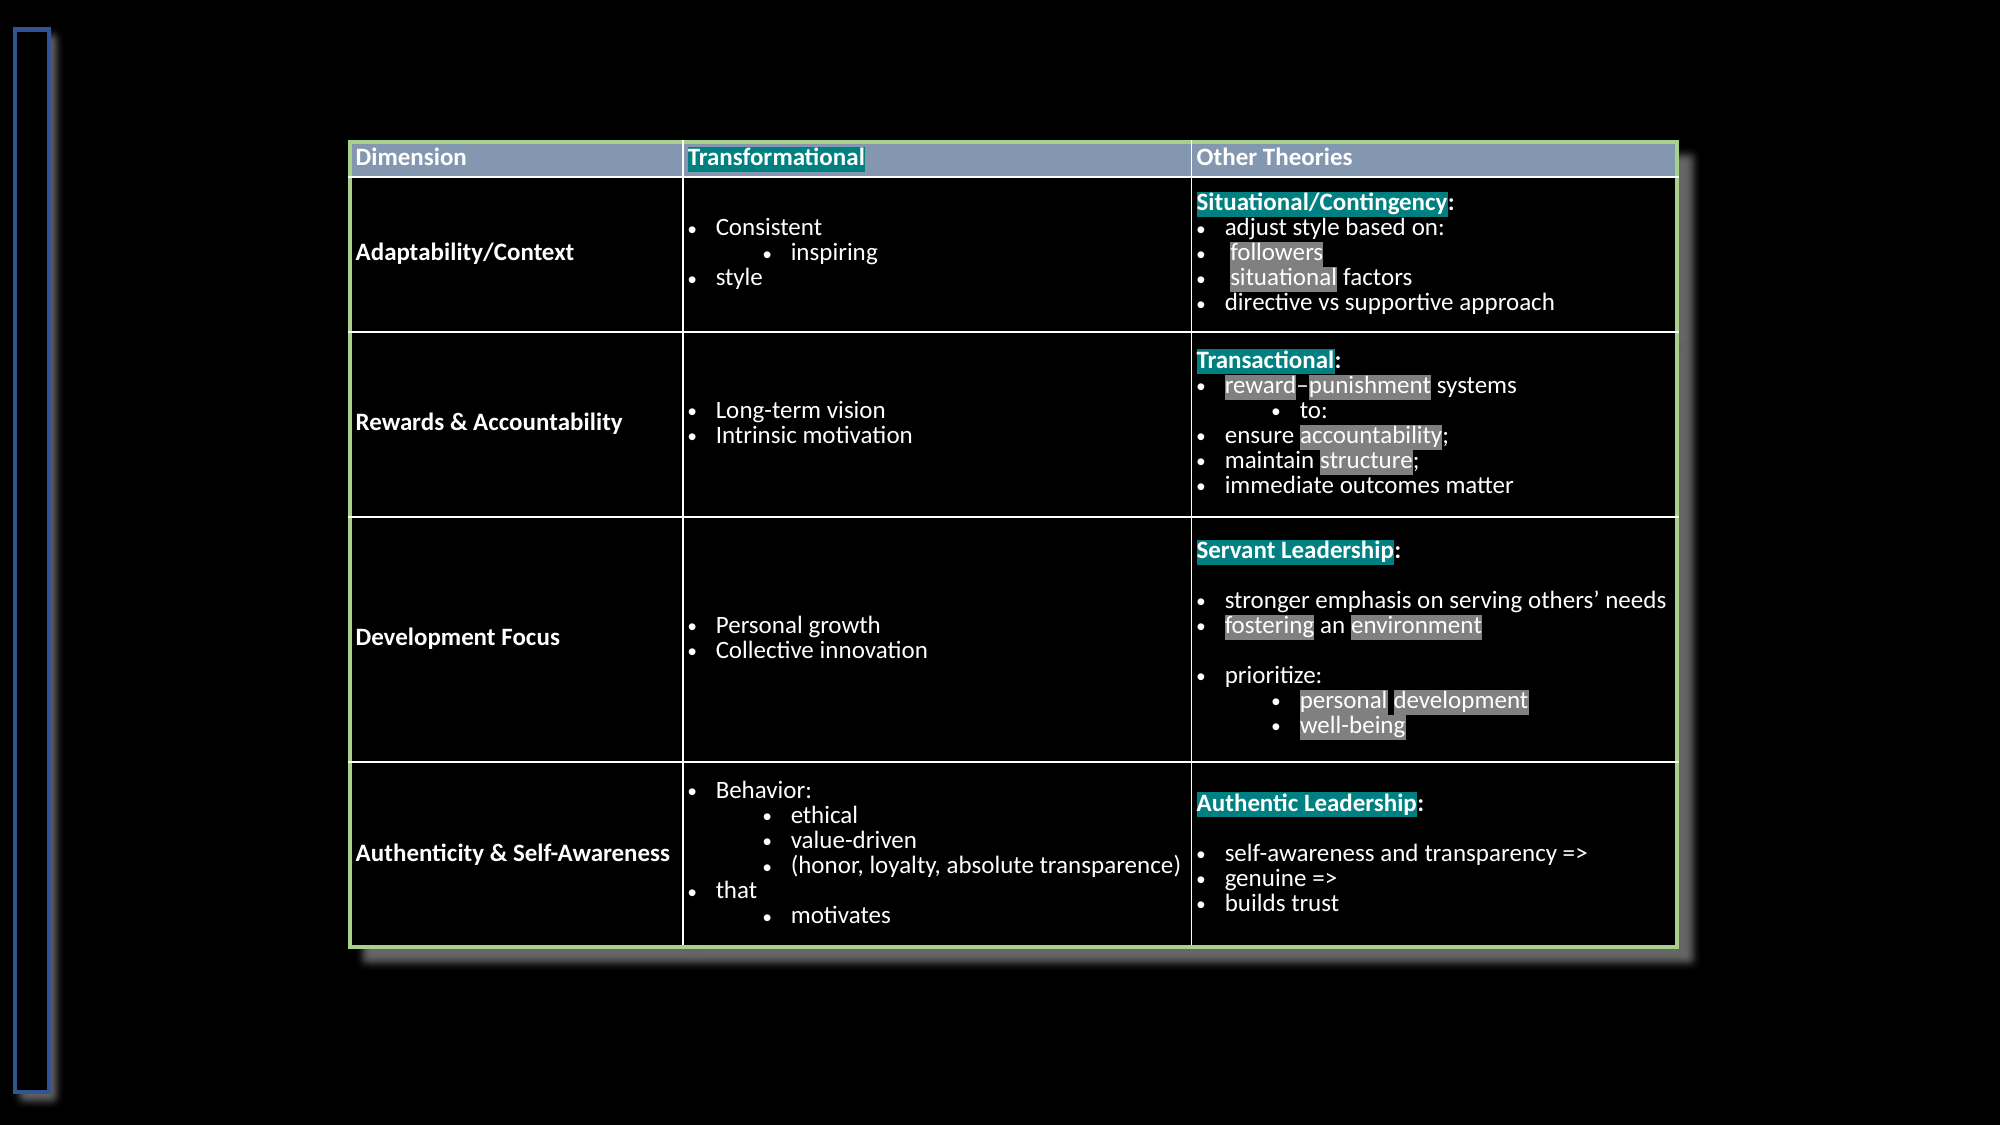

# 3.1 summary
| Dimension | Transformational | Other Theories |
| --- | --- | --- |
| Adaptability/Context | Consistent inspiring style | Situational/Contingency: adjust style based on: followers situational factors directive vs supportive approach |
| Rewards & Accountability | Long-term vision Intrinsic motivation | Transactional:  reward–punishment systems to: ensure accountability; maintain structure; immediate outcomes matter |
| Development Focus | Personal growth Collective innovation | Servant Leadership:  stronger emphasis on serving others’ needs fostering an environment prioritize: personal development well-being |
| Authenticity & Self-Awareness | Behavior: ethical value-driven (honor, loyalty, absolute transparence) that motivates | Authentic Leadership:  self-awareness and transparency => genuine => builds trust |